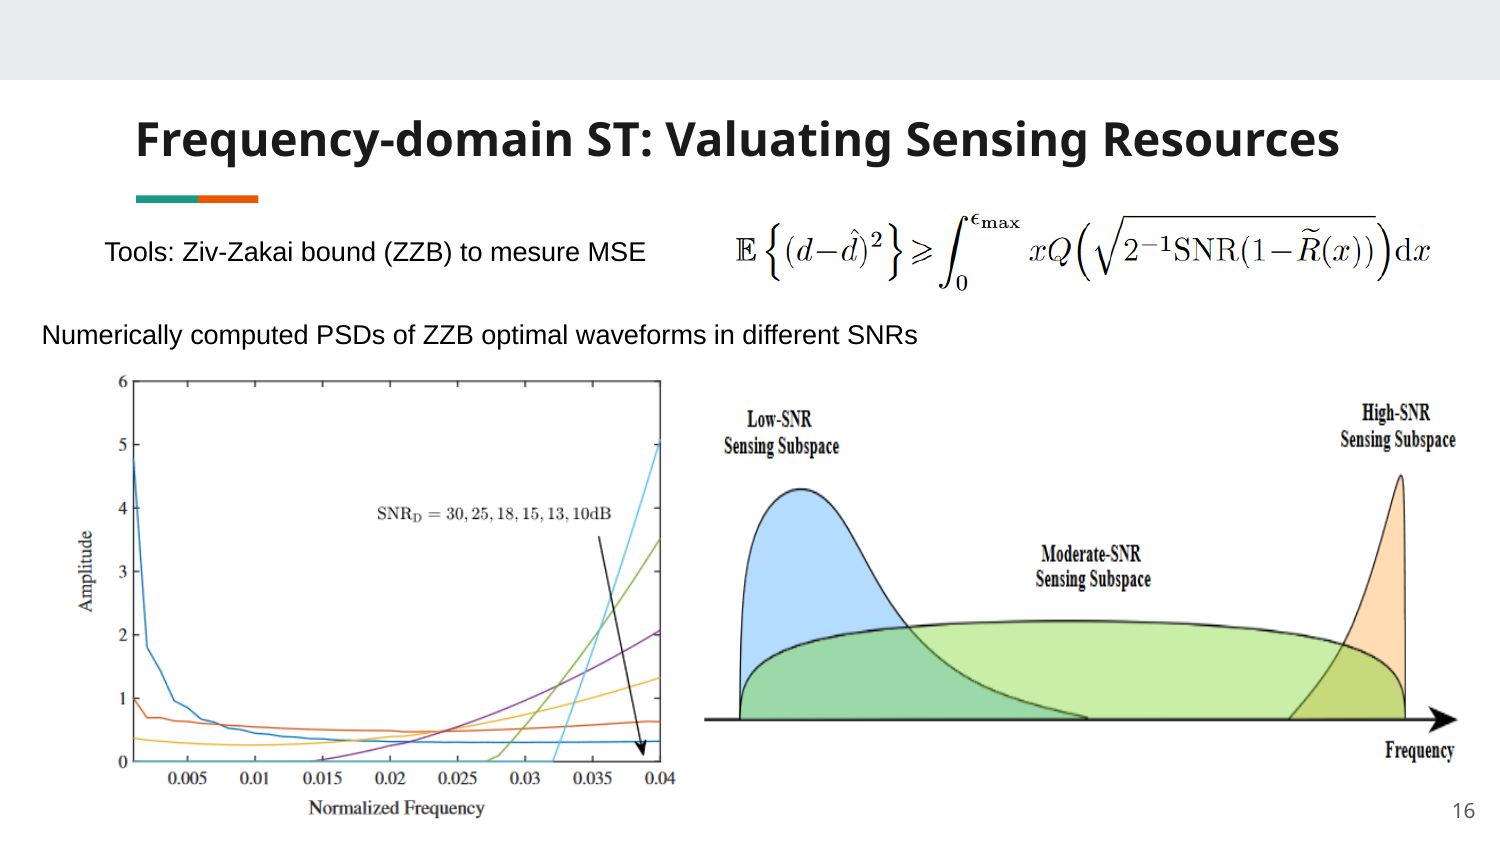

# Frequency-domain ST: Valuating Sensing Resources
Tools: Ziv-Zakai bound (ZZB) to mesure MSE
Numerically computed PSDs of ZZB optimal waveforms in different SNRs